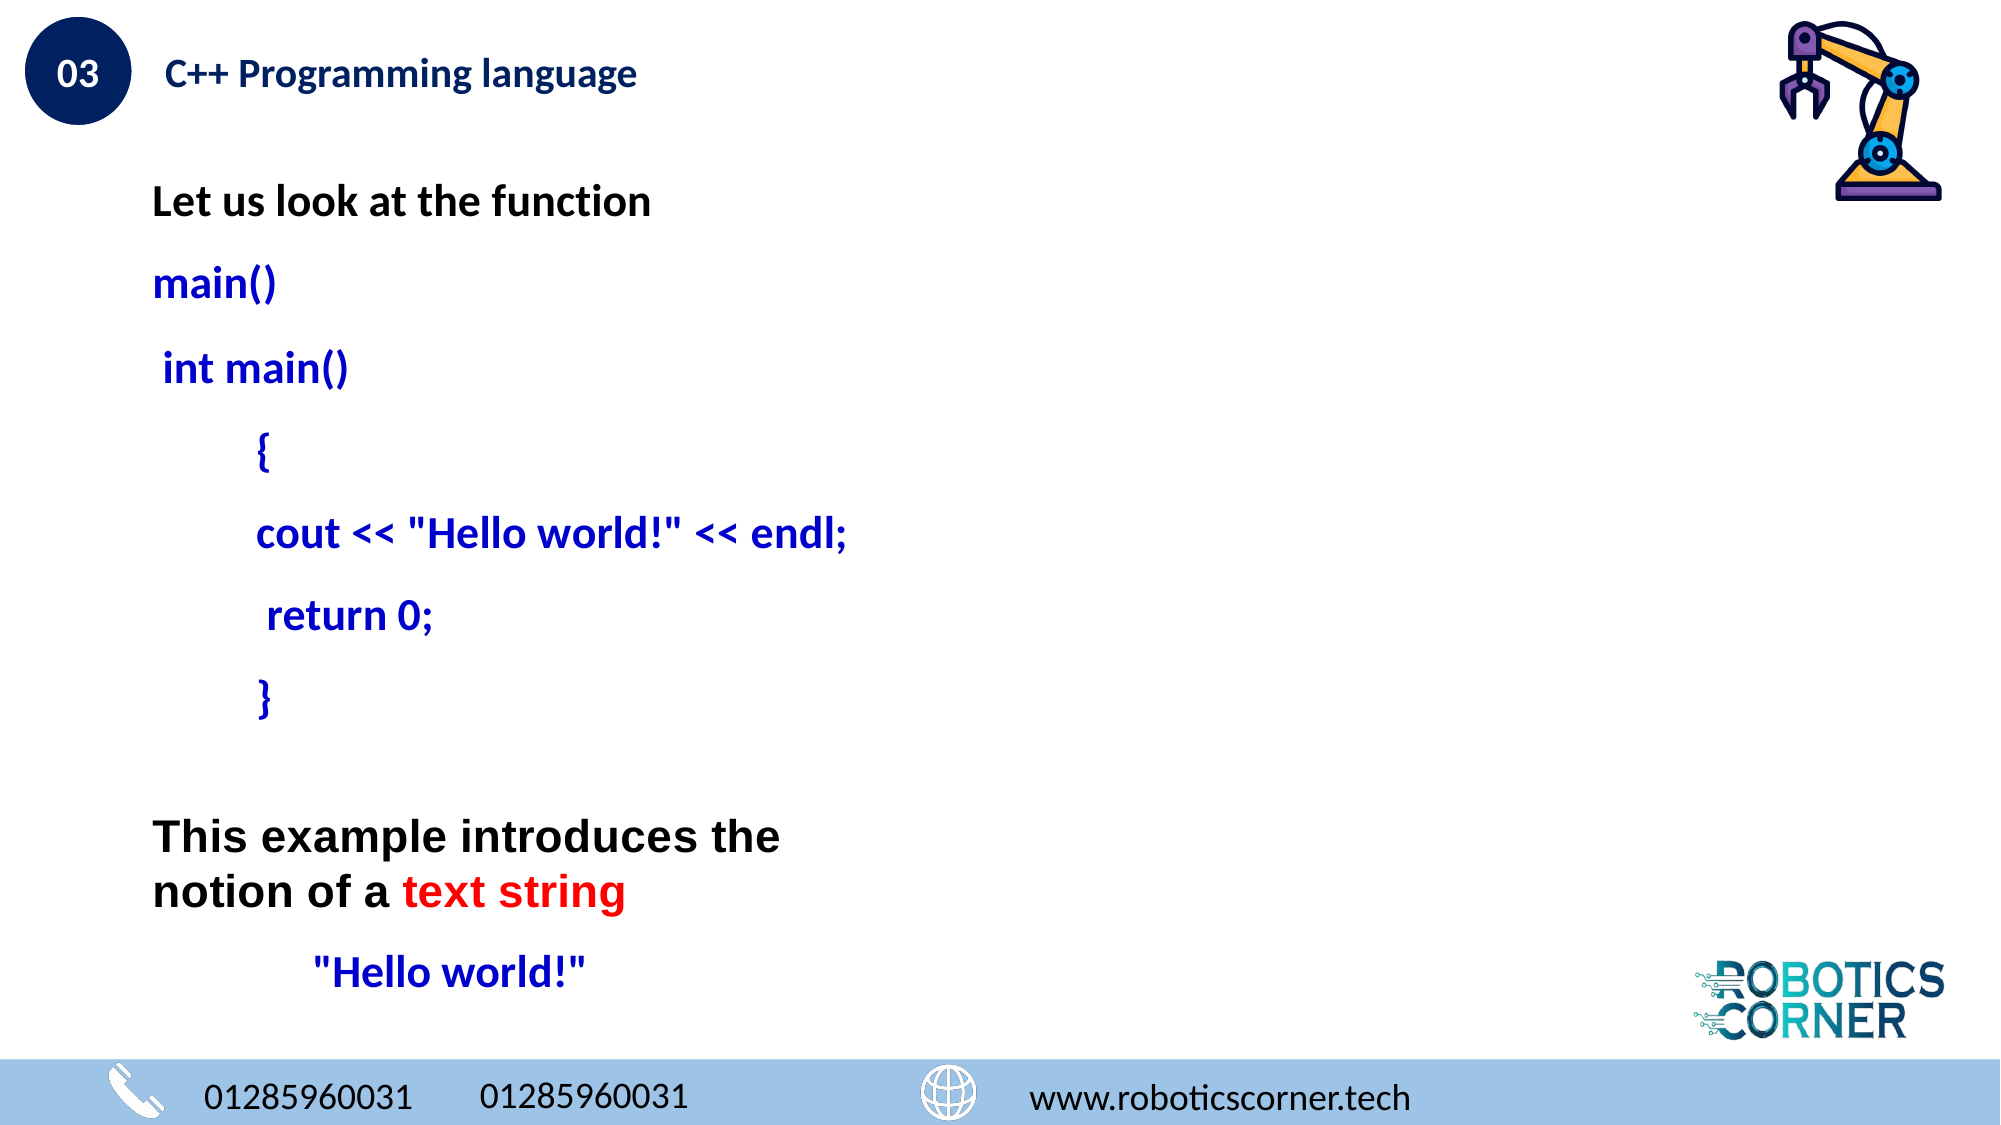

03
C++ Programming language
Let us look at the function main()
 int main()
{
cout << "Hello world!" << endl; return 0;
}
This example introduces the notion of a text string
"Hello world!"
01285960031
01285960031
www.roboticscorner.tech